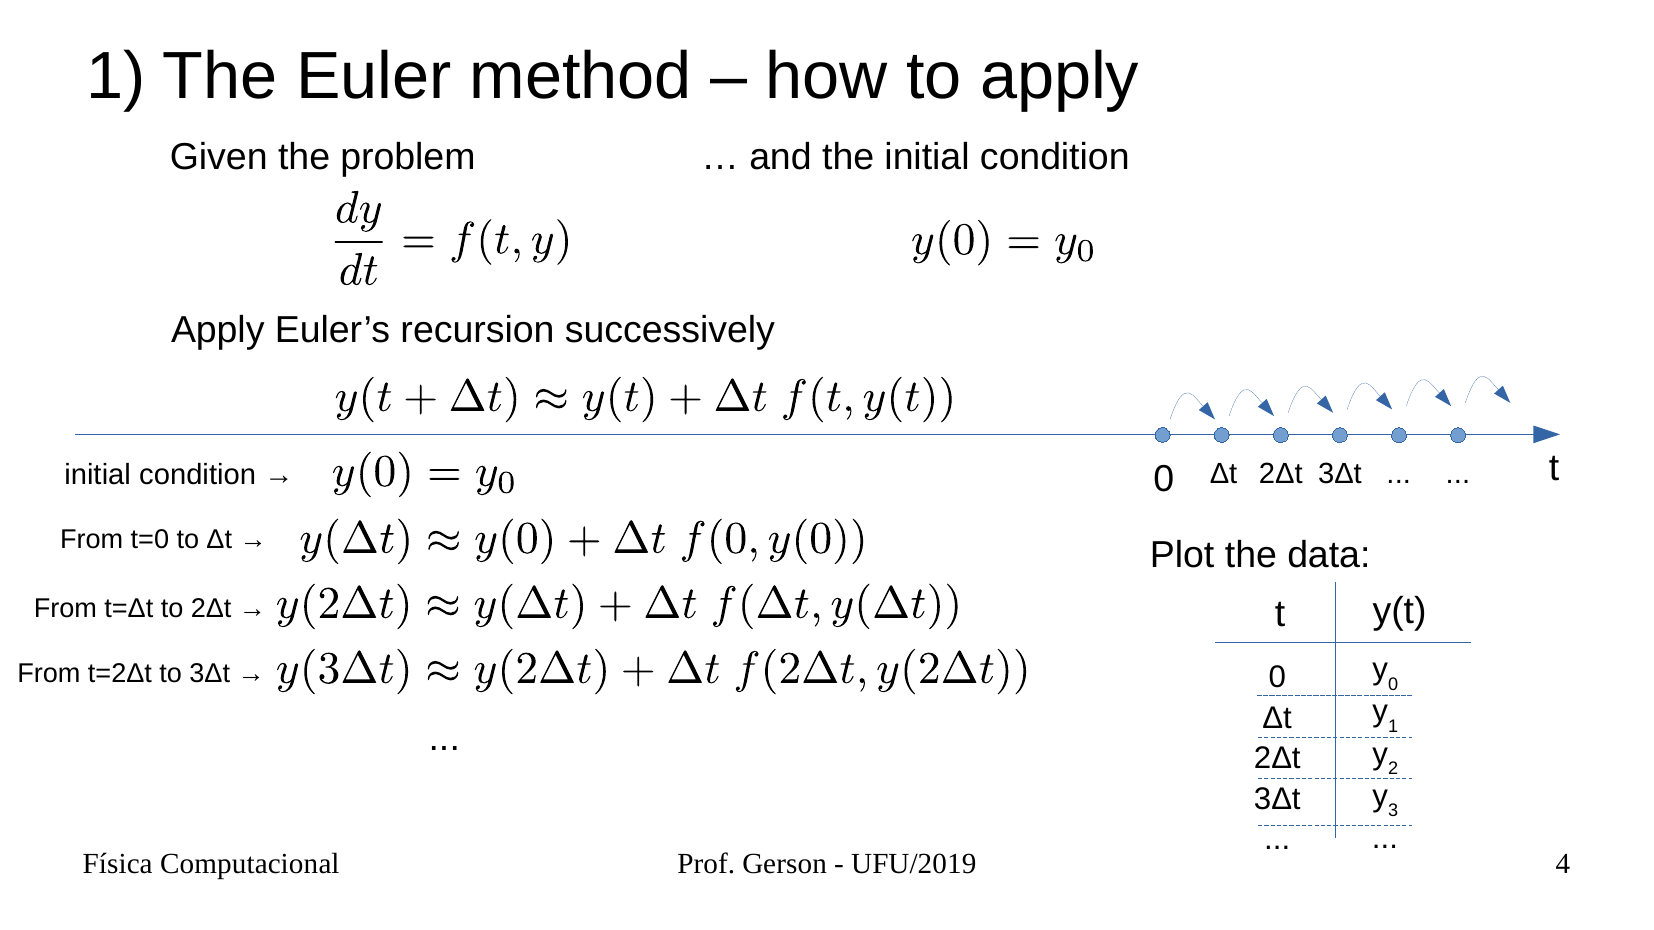

1) The Euler method – how to apply
Given the problem
… and the initial condition
Apply Euler’s recursion successively
t
0
Δt
2Δt
3Δt
...
...
initial condition →
From t=0 to Δt →
Plot the data:
y(t)
t
y0
y1
y2
y3
...
0
Δt
2Δt
3Δt
...
From t=Δt to 2Δt →
From t=2Δt to 3Δt →
...
Física Computacional
Prof. Gerson - UFU/2019
4